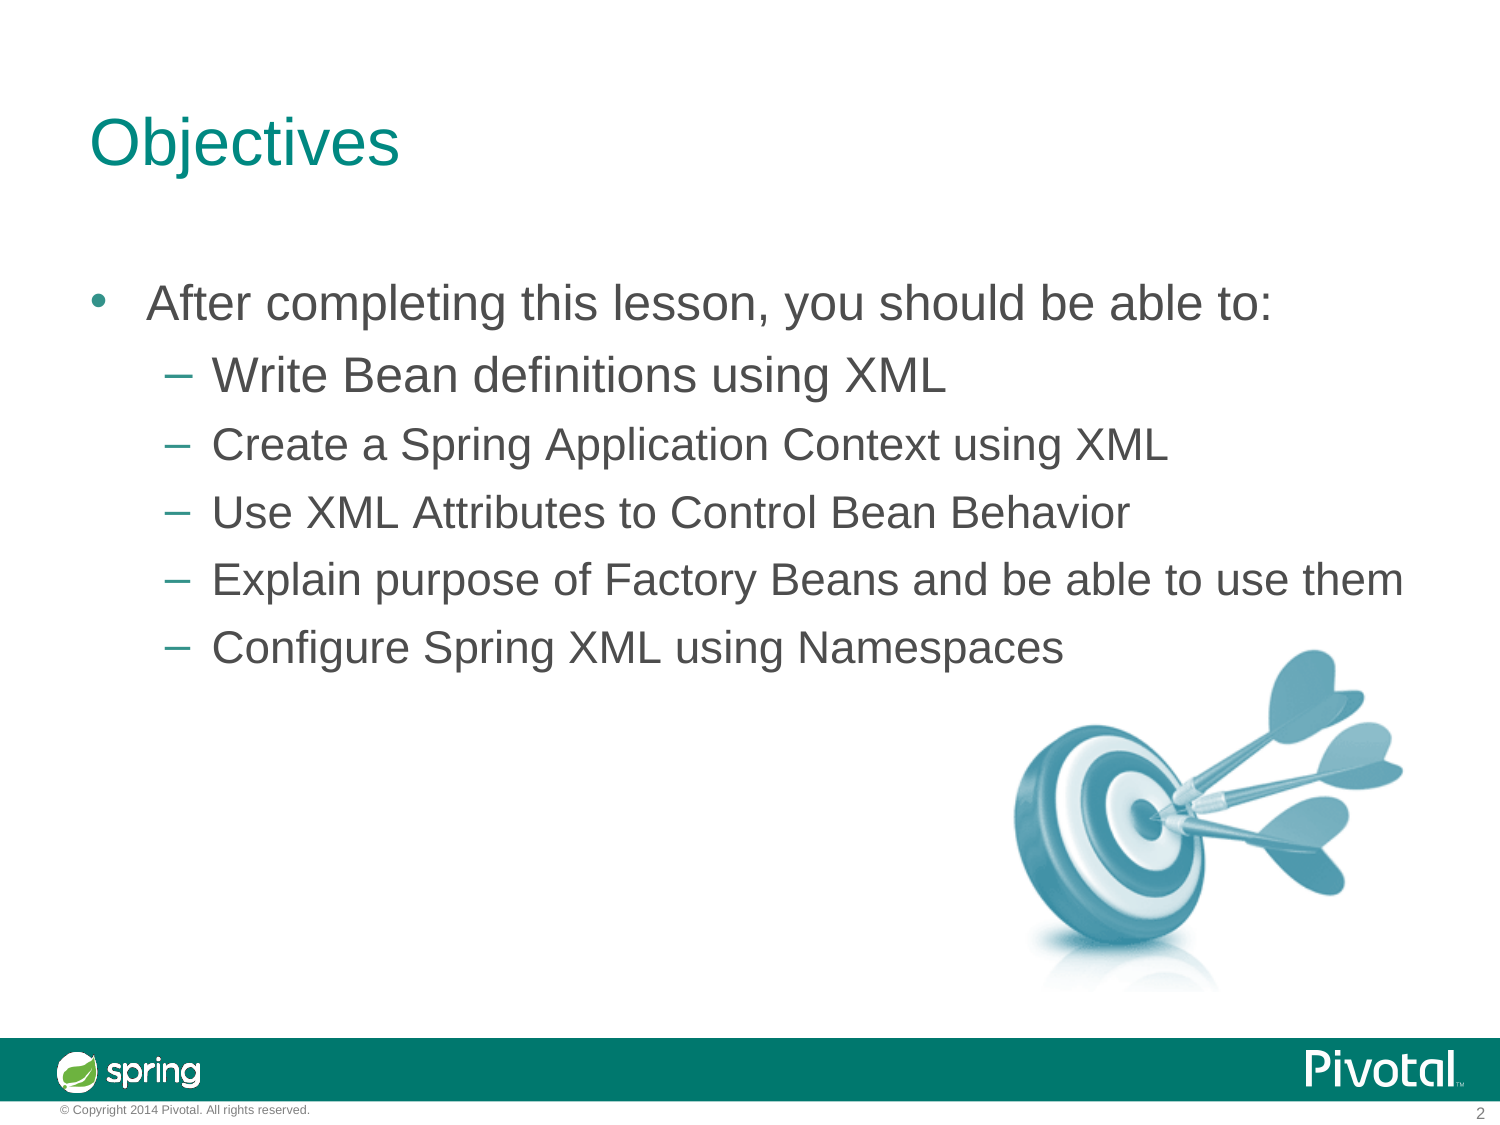

# Objectives
After completing this lesson, you should be able to:
Write Bean definitions using XML
Create a Spring Application Context using XML
Use XML Attributes to Control Bean Behavior
Explain purpose of Factory Beans and be able to use them
Configure Spring XML using Namespaces